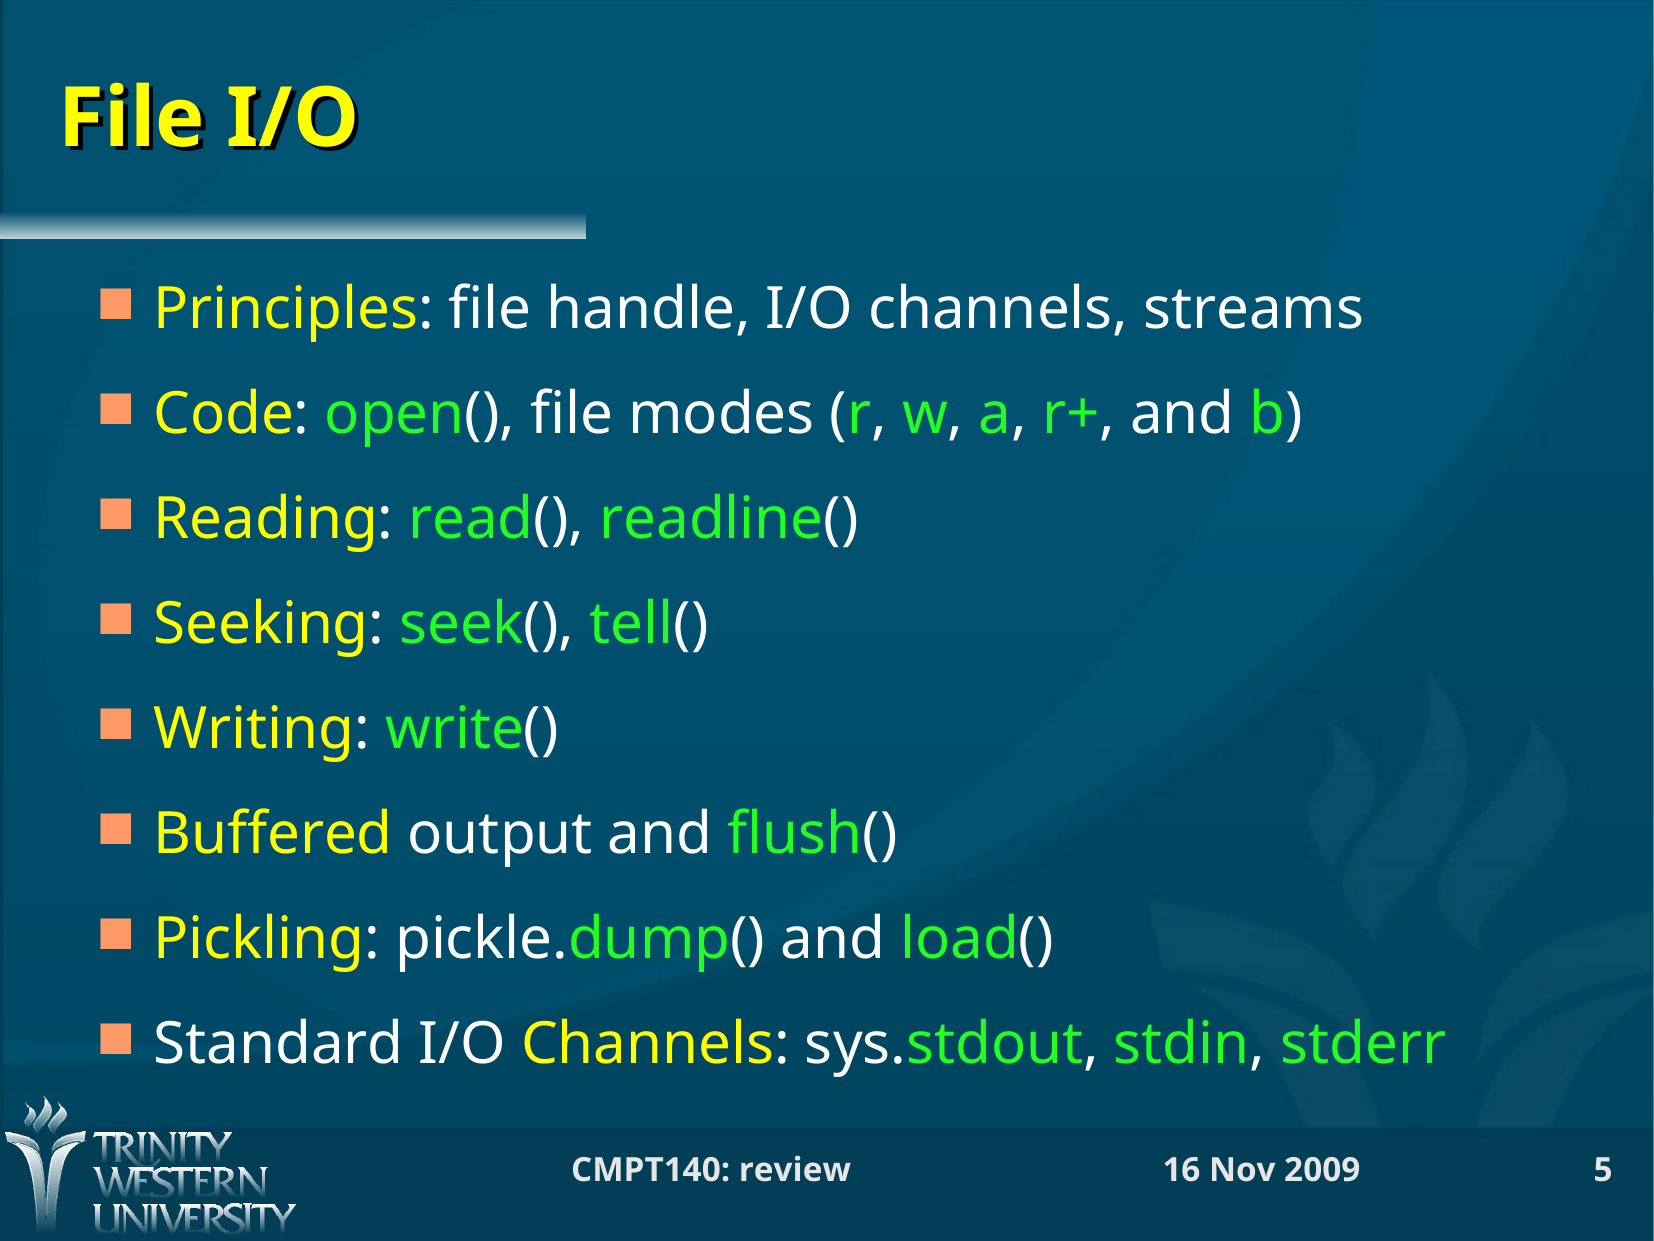

# File I/O
Principles: file handle, I/O channels, streams
Code: open(), file modes (r, w, a, r+, and b)
Reading: read(), readline()
Seeking: seek(), tell()
Writing: write()
Buffered output and flush()
Pickling: pickle.dump() and load()
Standard I/O Channels: sys.stdout, stdin, stderr
CMPT140: review
16 Nov 2009
5